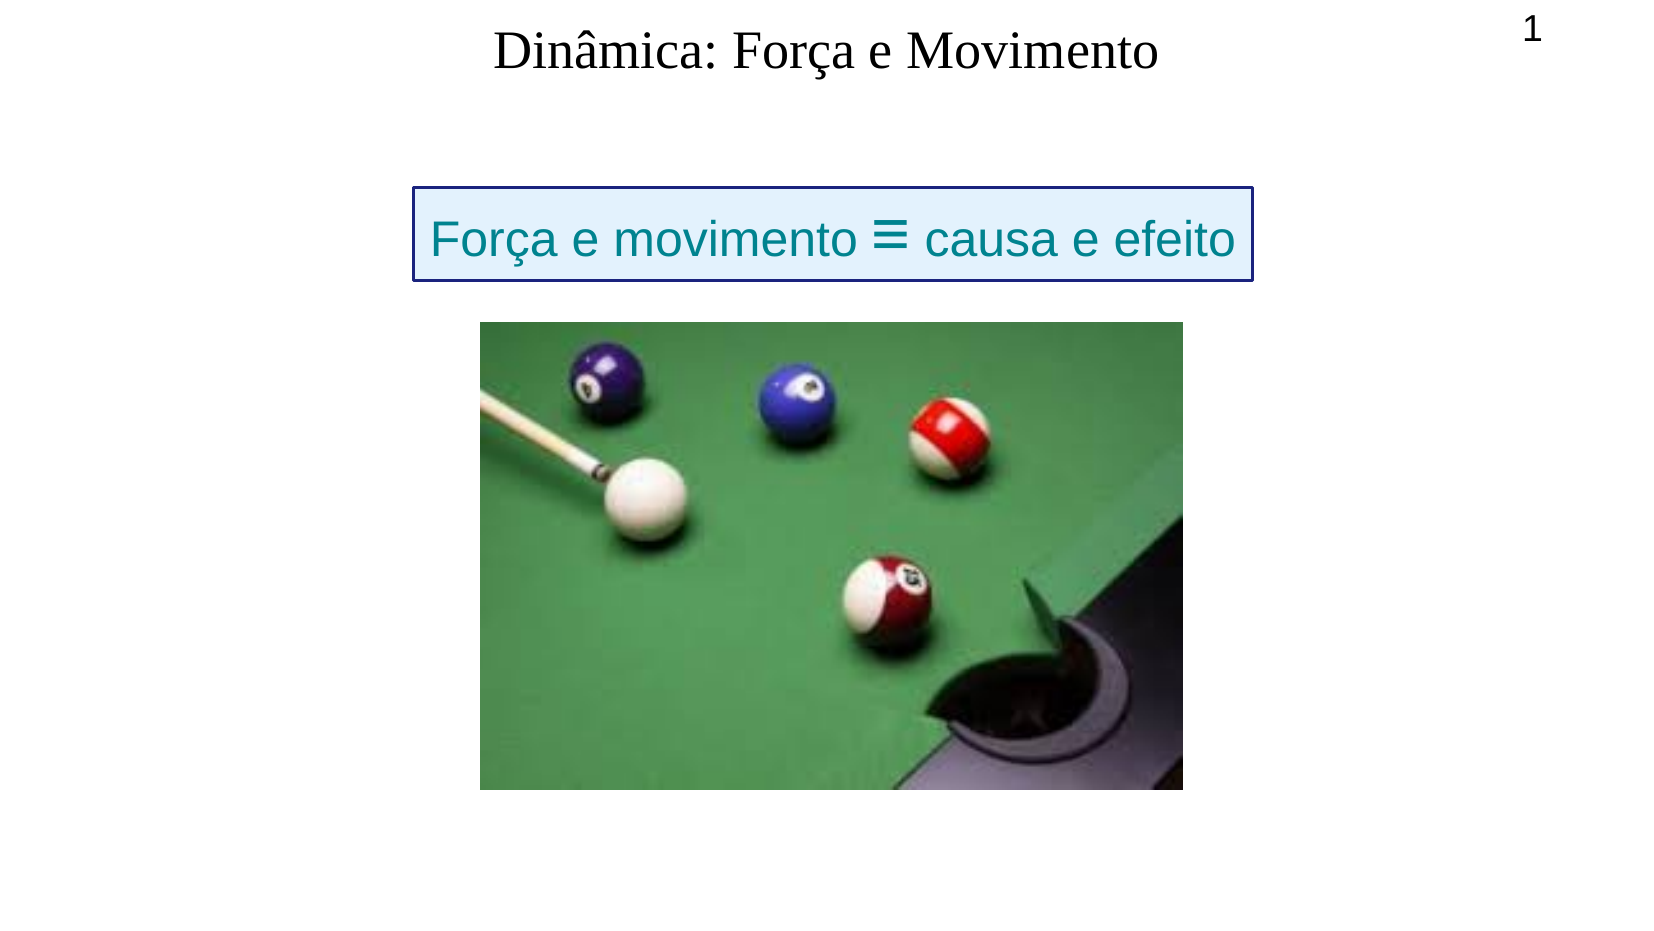

Dinâmica: Força e Movimento
Força e movimento ≡ causa e efeito